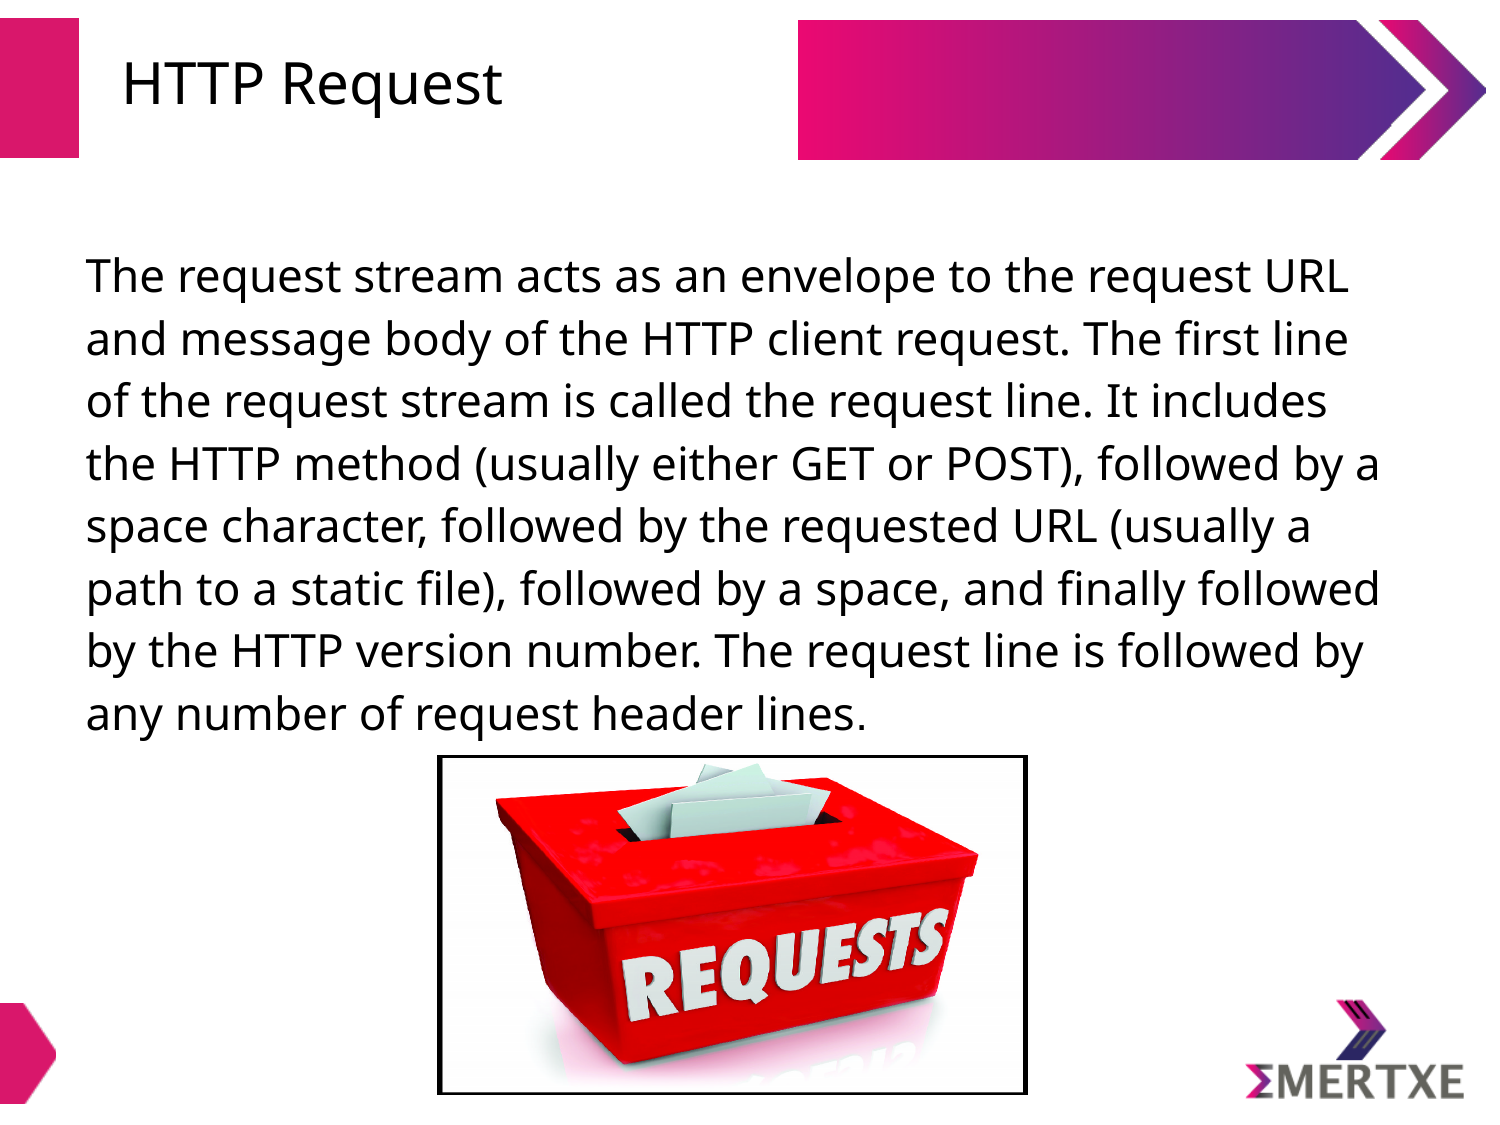

HTTP Request
The request stream acts as an envelope to the request URL and message body of the HTTP client request. The first line of the request stream is called the request line. It includes the HTTP method (usually either GET or POST), followed by a space character, followed by the requested URL (usually a path to a static file), followed by a space, and finally followed by the HTTP version number. The request line is followed by any number of request header lines.